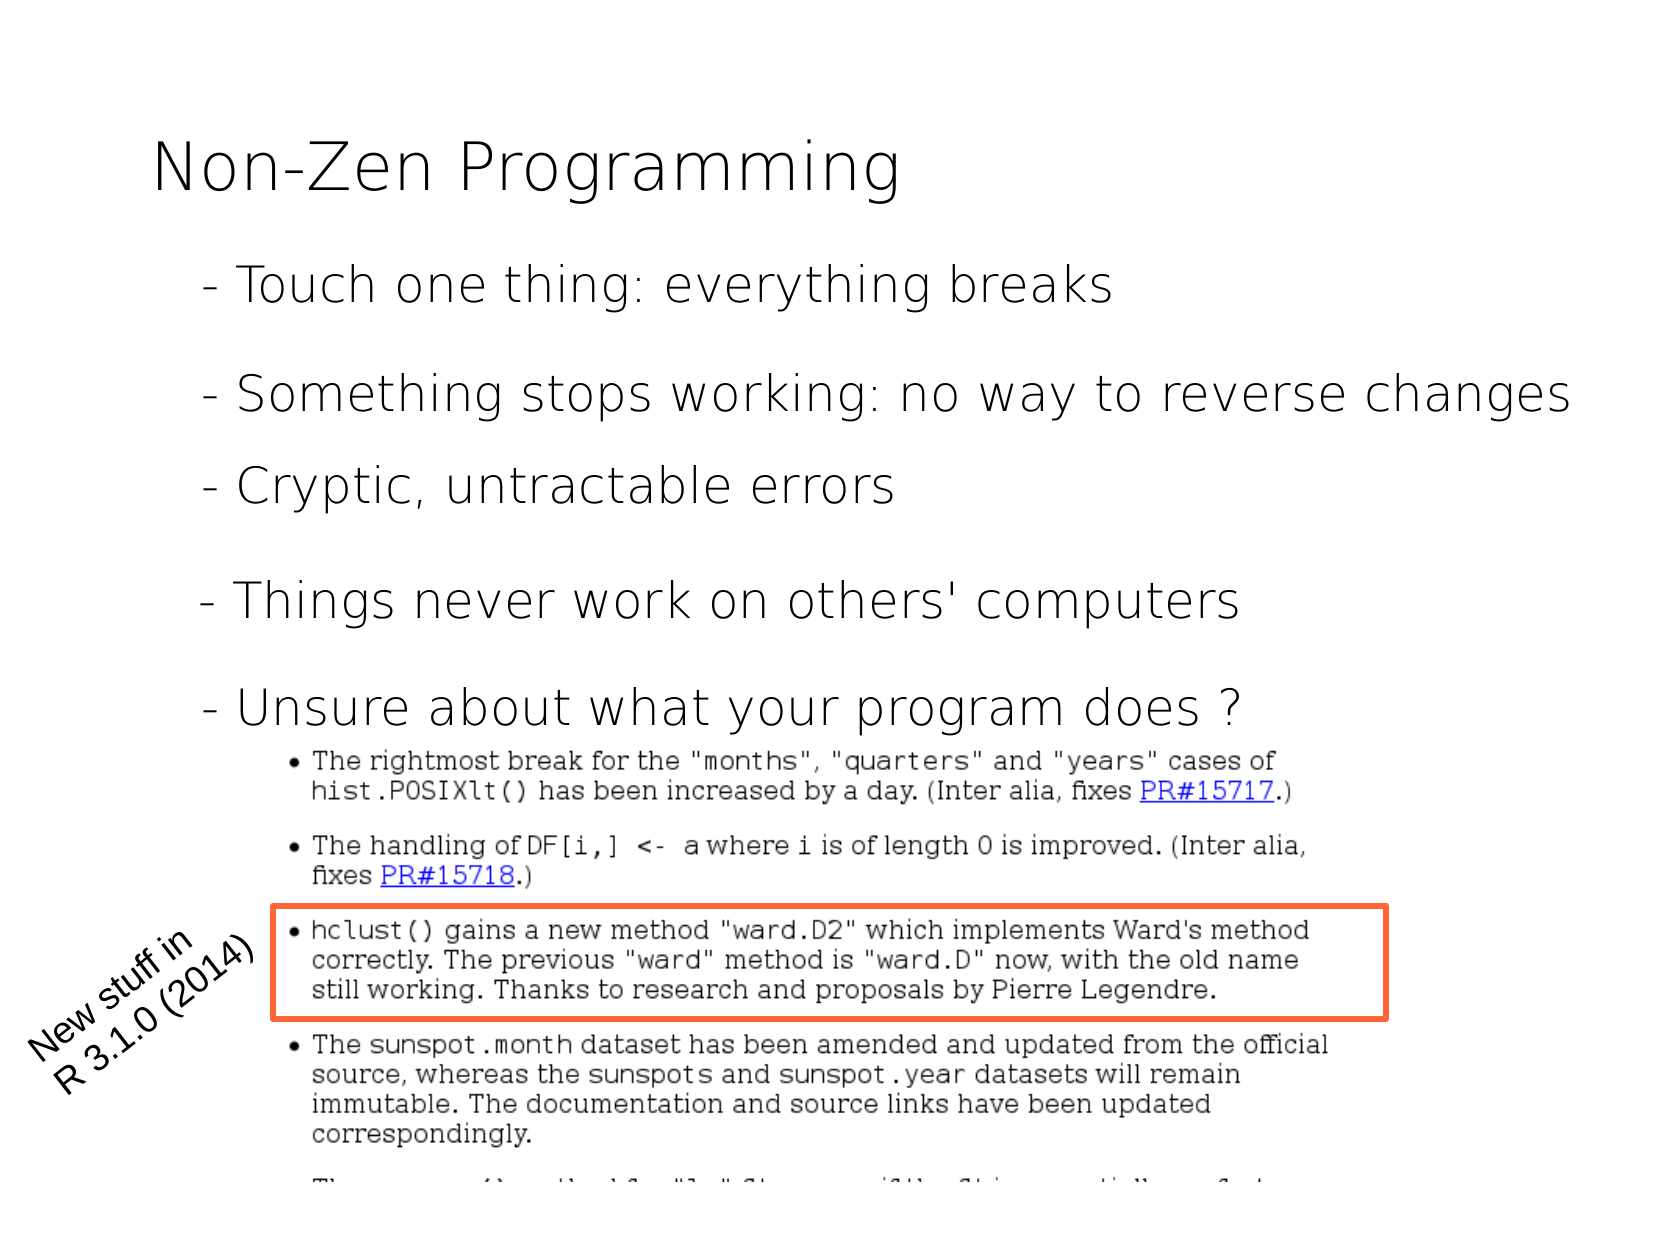

# Non-Zen Programming
- Touch one thing: everything breaks
- Something stops working: no way to reverse changes
- Cryptic, untractable errors
- Things never work on others' computers
- Unsure about what your program does ?
New stuff in
R 3.1.0 (2014)